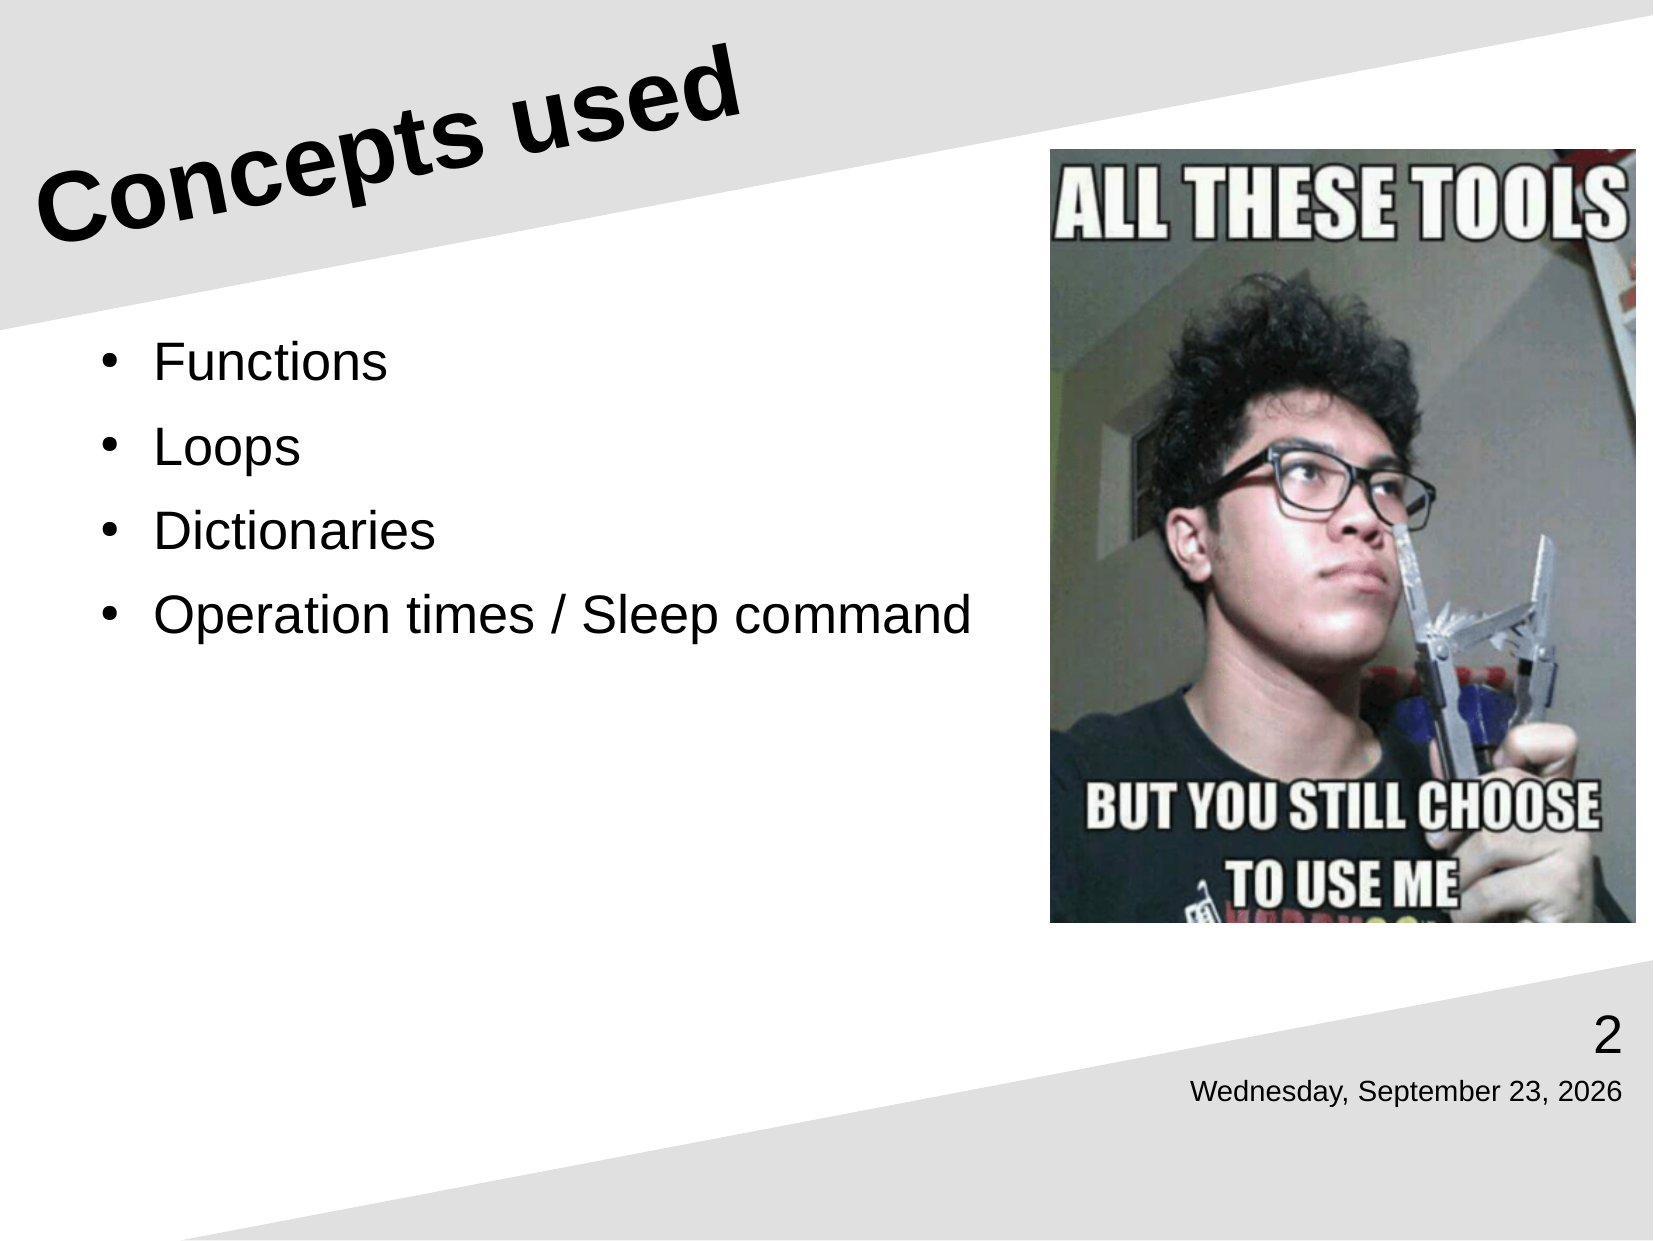

# Concepts used
Functions
Loops
Dictionaries
Operation times / Sleep command
2